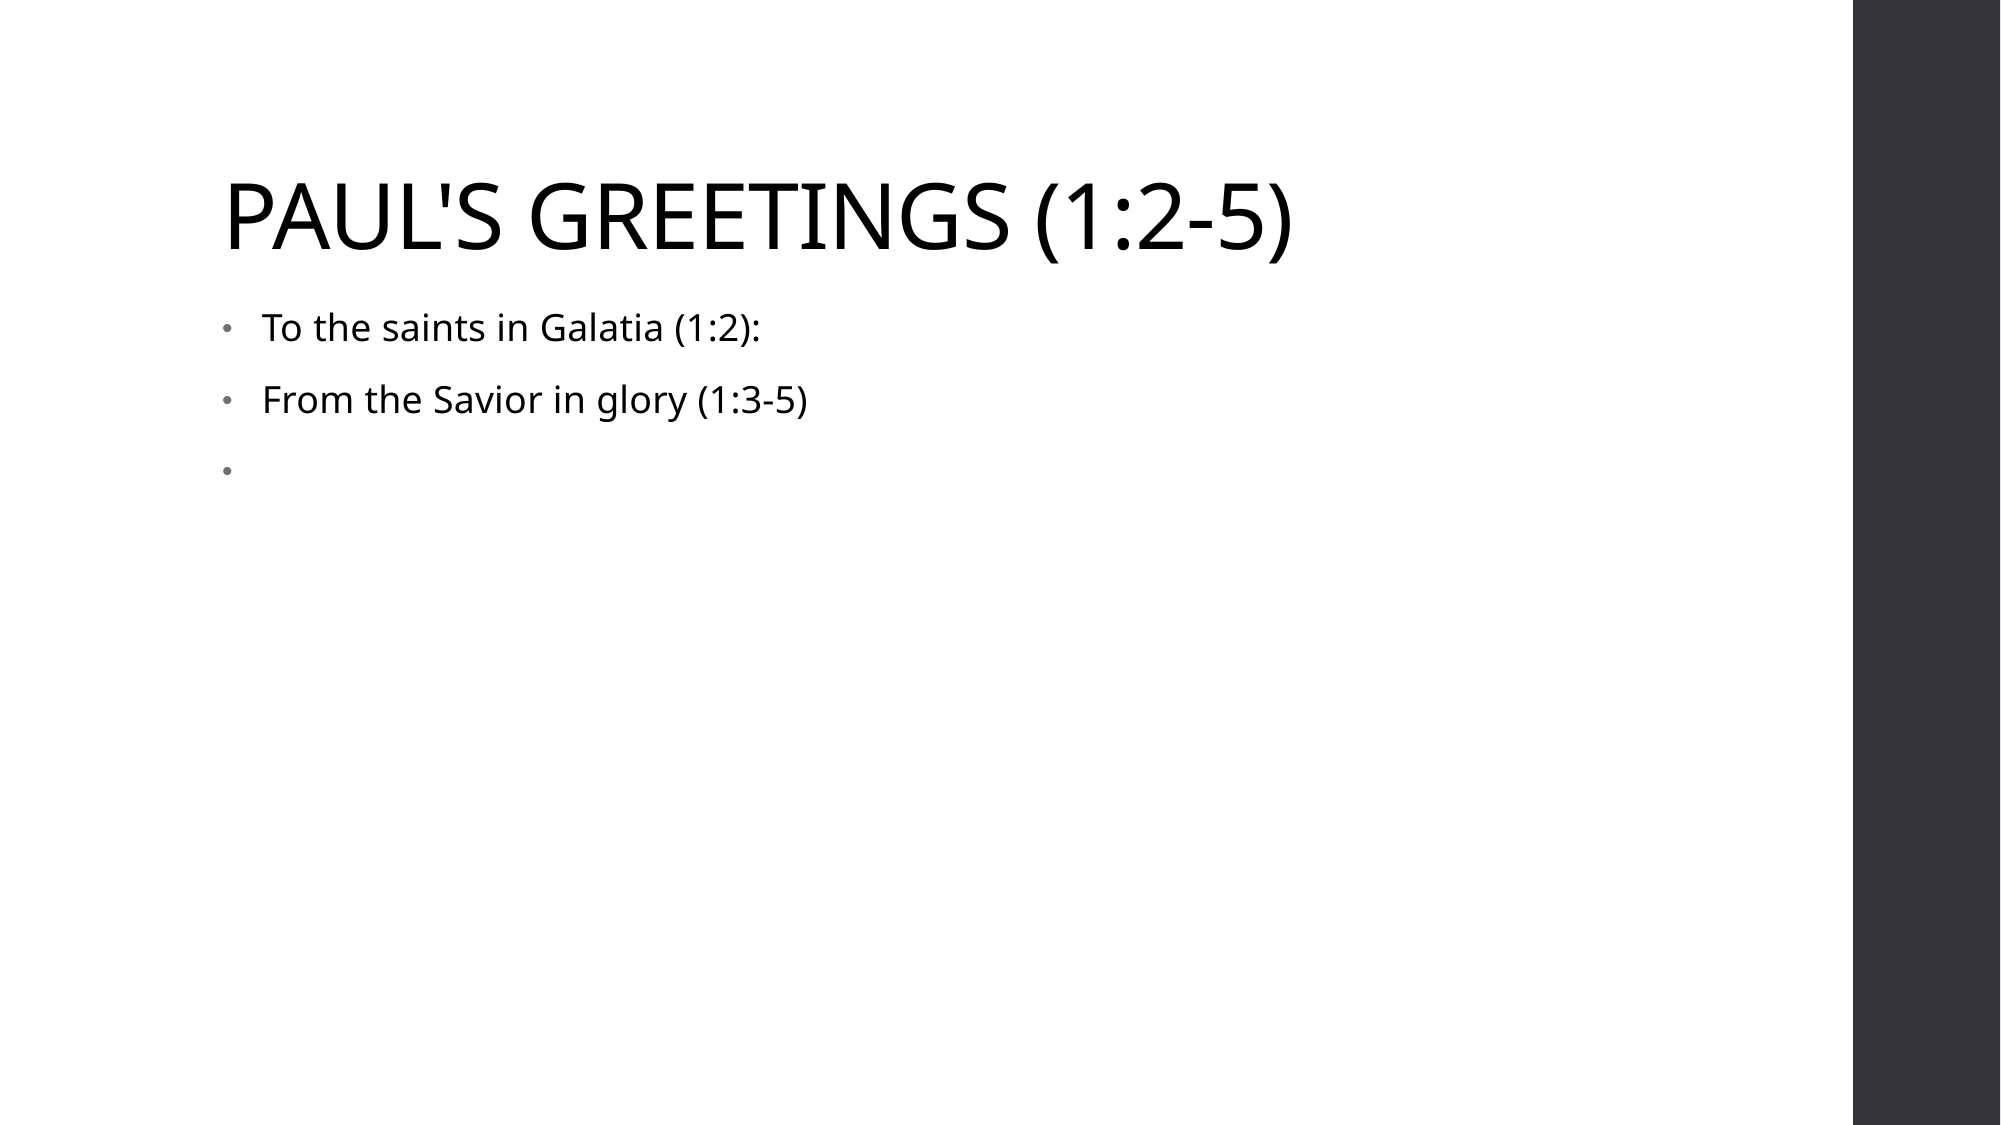

# PAUL'S GREETINGS (1:2-5)
 To the saints in Galatia (1:2):
 From the Savior in glory (1:3-5)